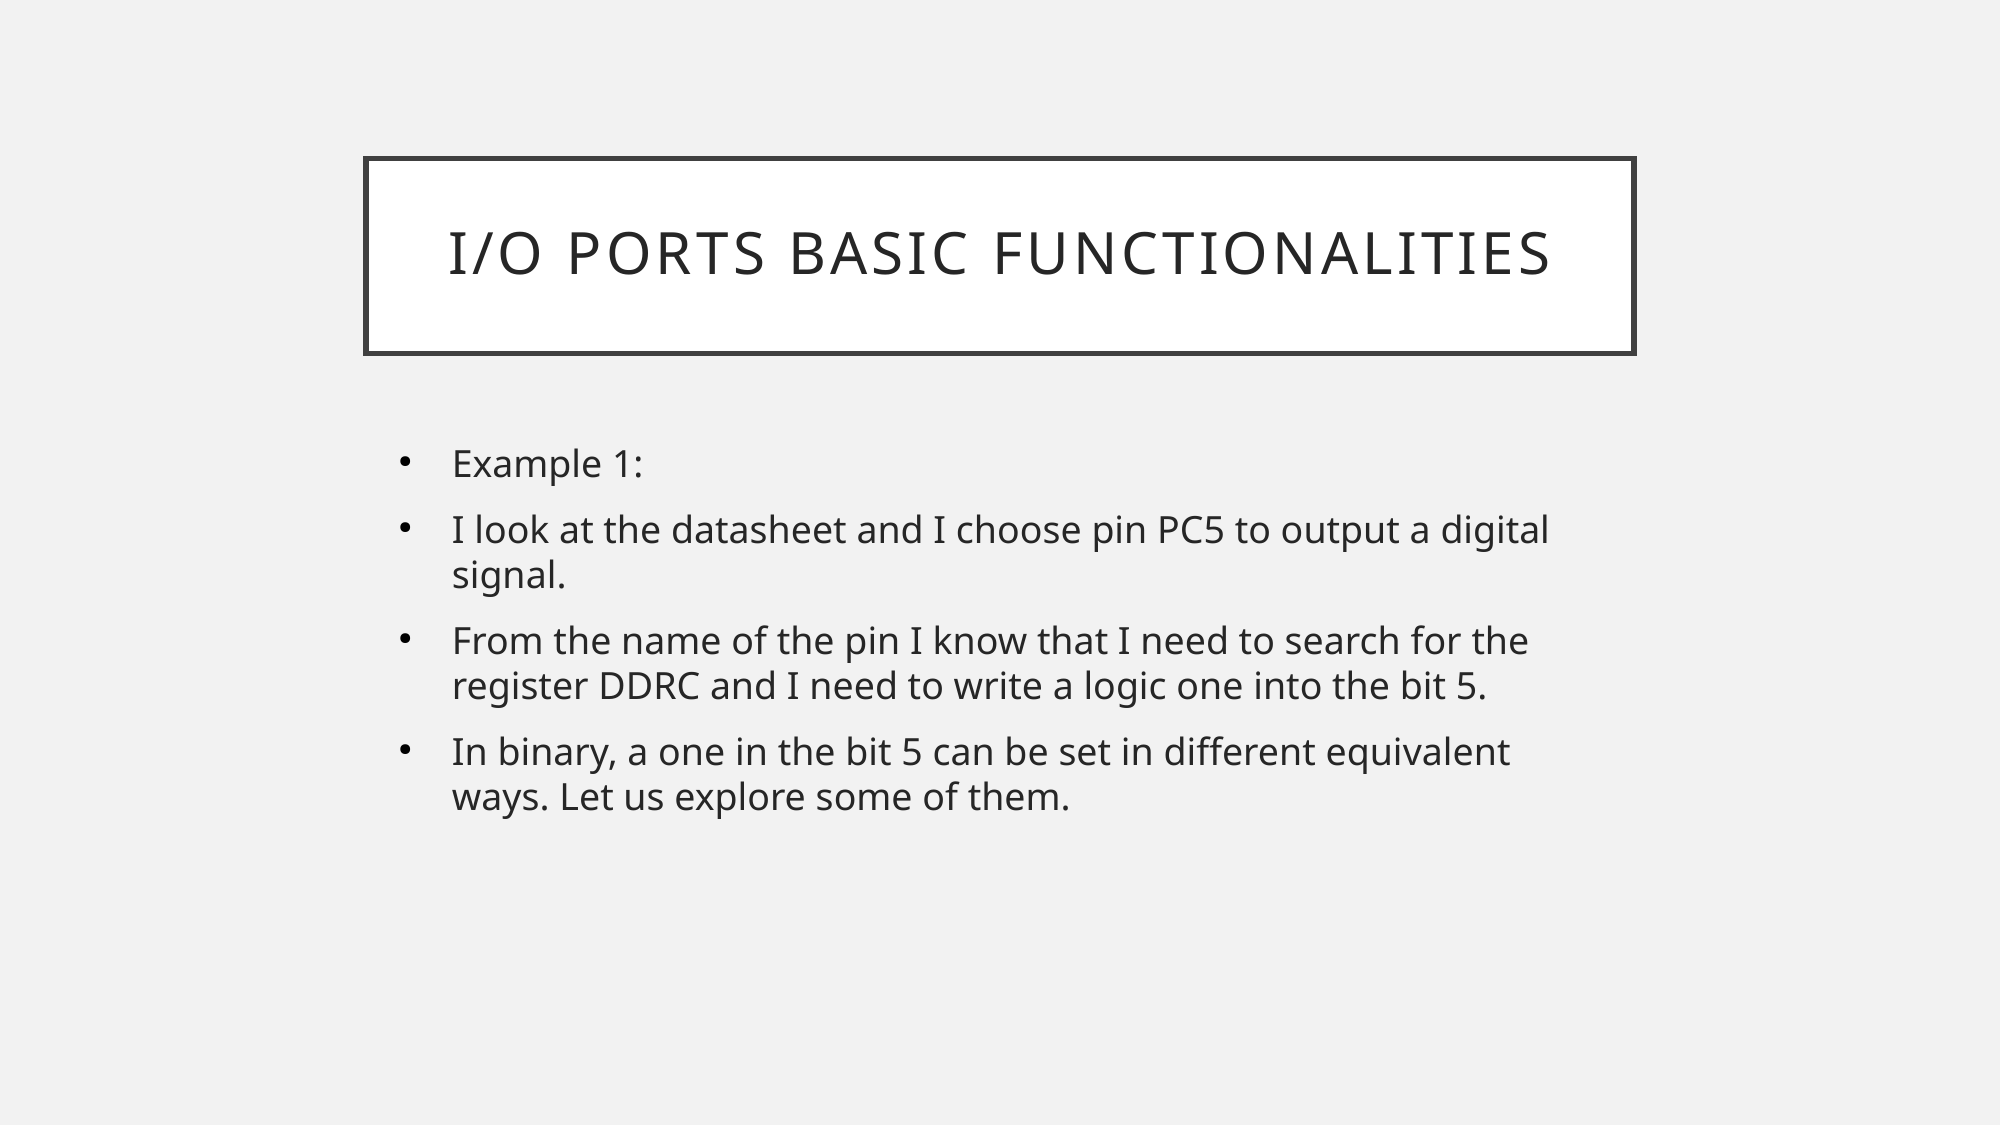

# i/o ports basic functionalities
Example 1:
I look at the datasheet and I choose pin PC5 to output a digital signal.
From the name of the pin I know that I need to search for the register DDRC and I need to write a logic one into the bit 5.
In binary, a one in the bit 5 can be set in different equivalent ways. Let us explore some of them.